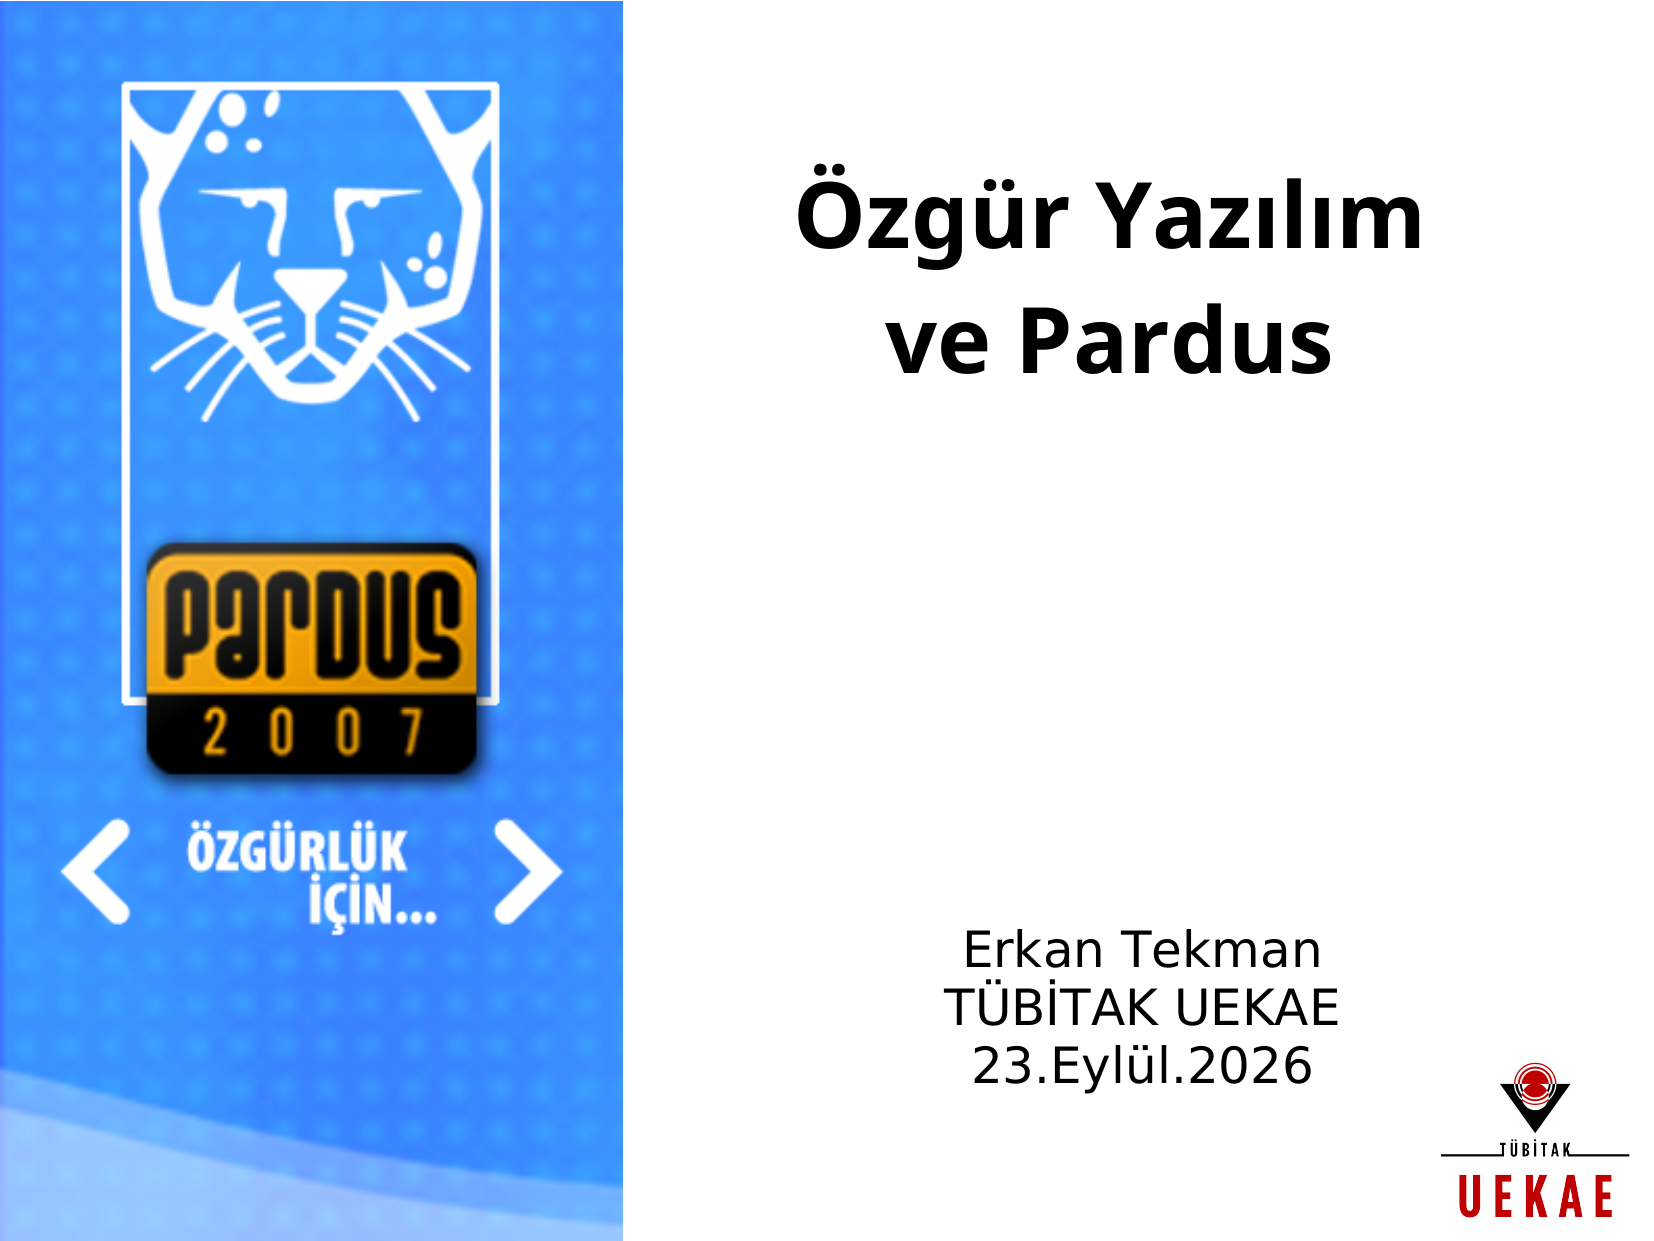

# Özgür Yazılım ve Pardus
Erkan Tekman
TÜBİTAK UEKAE
21.Ağustos.2026